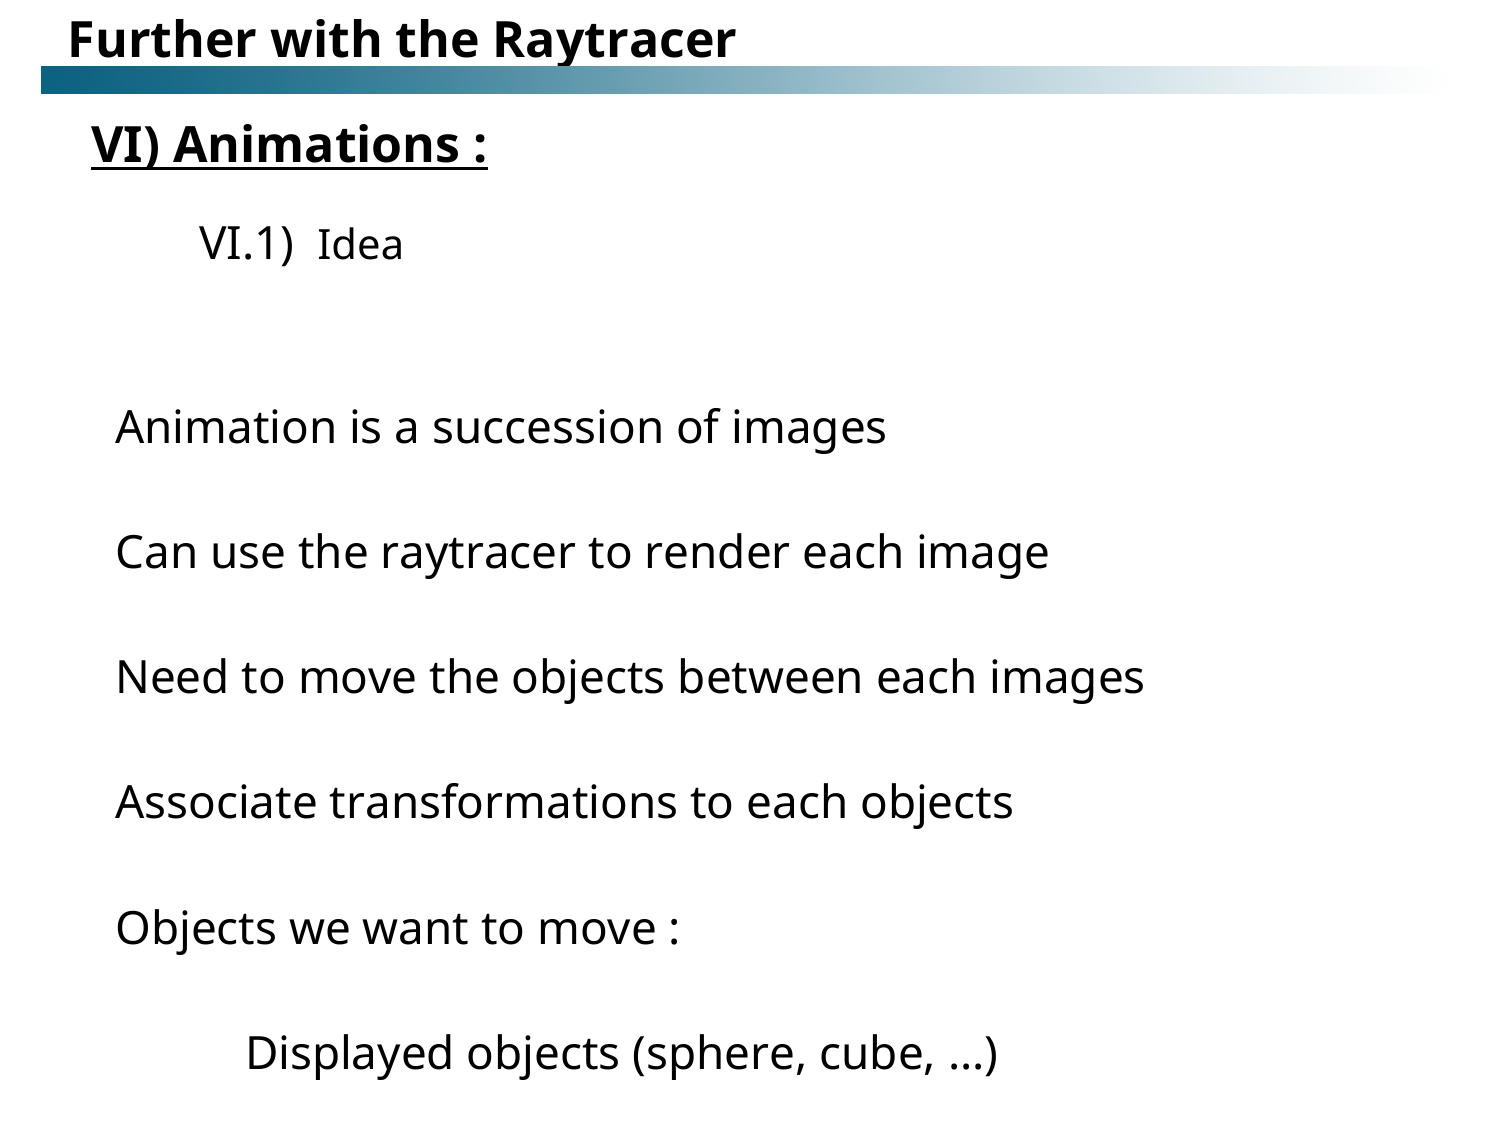

# Further with the Raytracer
VI) Animations :
VI.1) Idea
 Animation is a succession of images
 Can use the raytracer to render each image
 Need to move the objects between each images
 Associate transformations to each objects
 Objects we want to move :
Displayed objects (sphere, cube, ...)
Lights
Cameras